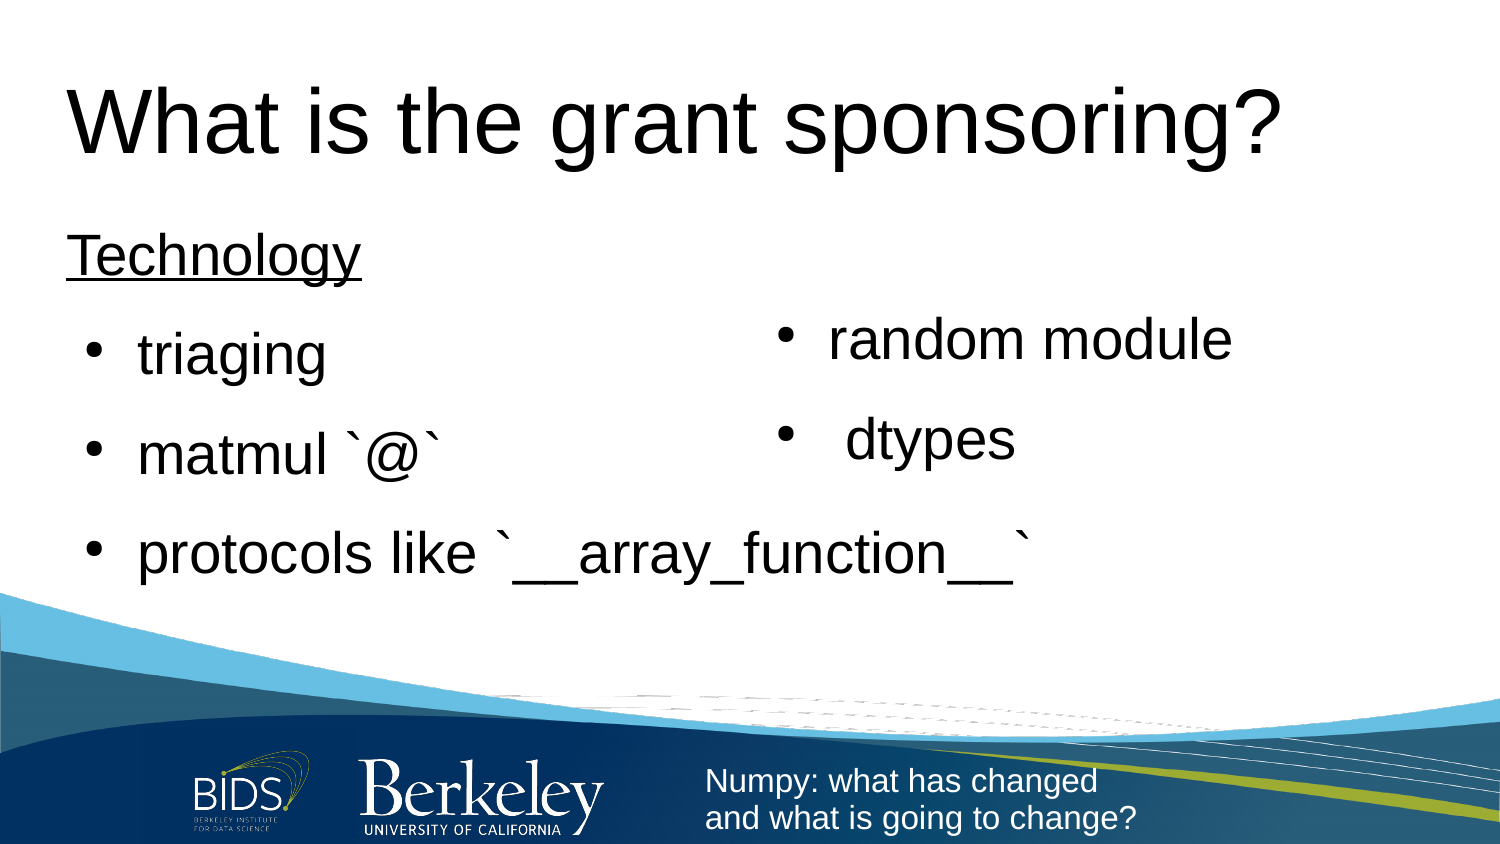

# What is the grant sponsoring?
Technology
triaging
matmul `@`
protocols like `__array_function__`
random module
 dtypes
Numpy: what has changed
and what is going to change?